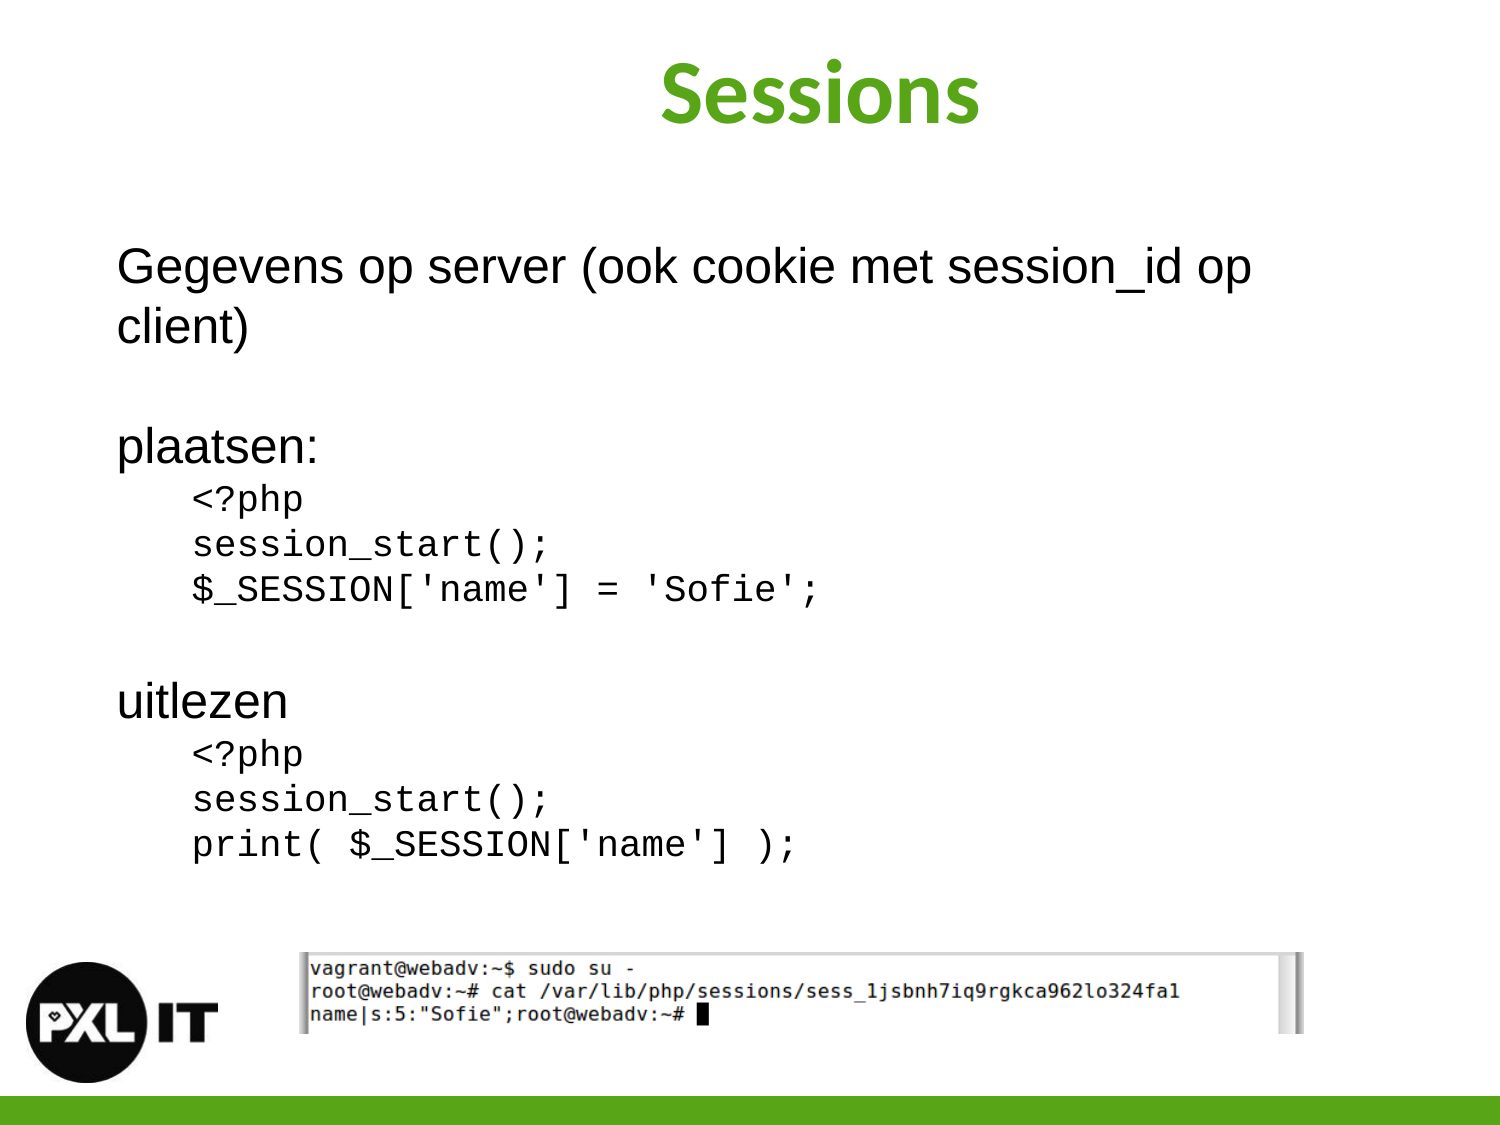

Sessions
Gegevens op server (ook cookie met session_id op client)
plaatsen:
<?php
session_start();
$_SESSION['name'] = 'Sofie';
uitlezen
<?php
session_start();
print( $_SESSION['name'] );